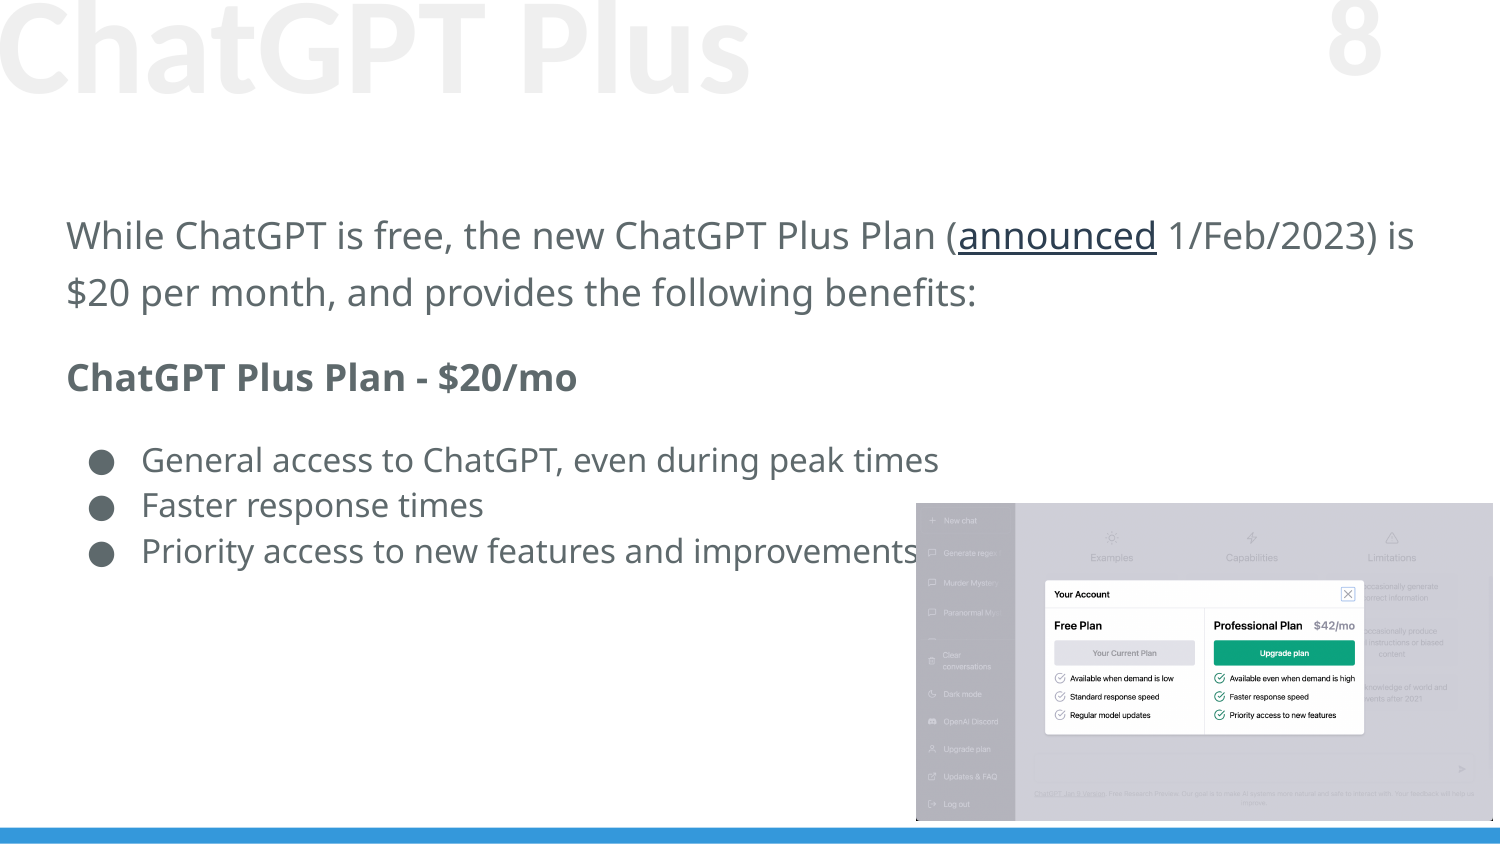

ChatGPT Plus
# While ChatGPT is free, the new ChatGPT Plus Plan (announced 1/Feb/2023) is $20 per month, and provides the following benefits:
ChatGPT Plus Plan - $20/mo
General access to ChatGPT, even during peak times
Faster response times
Priority access to new features and improvements